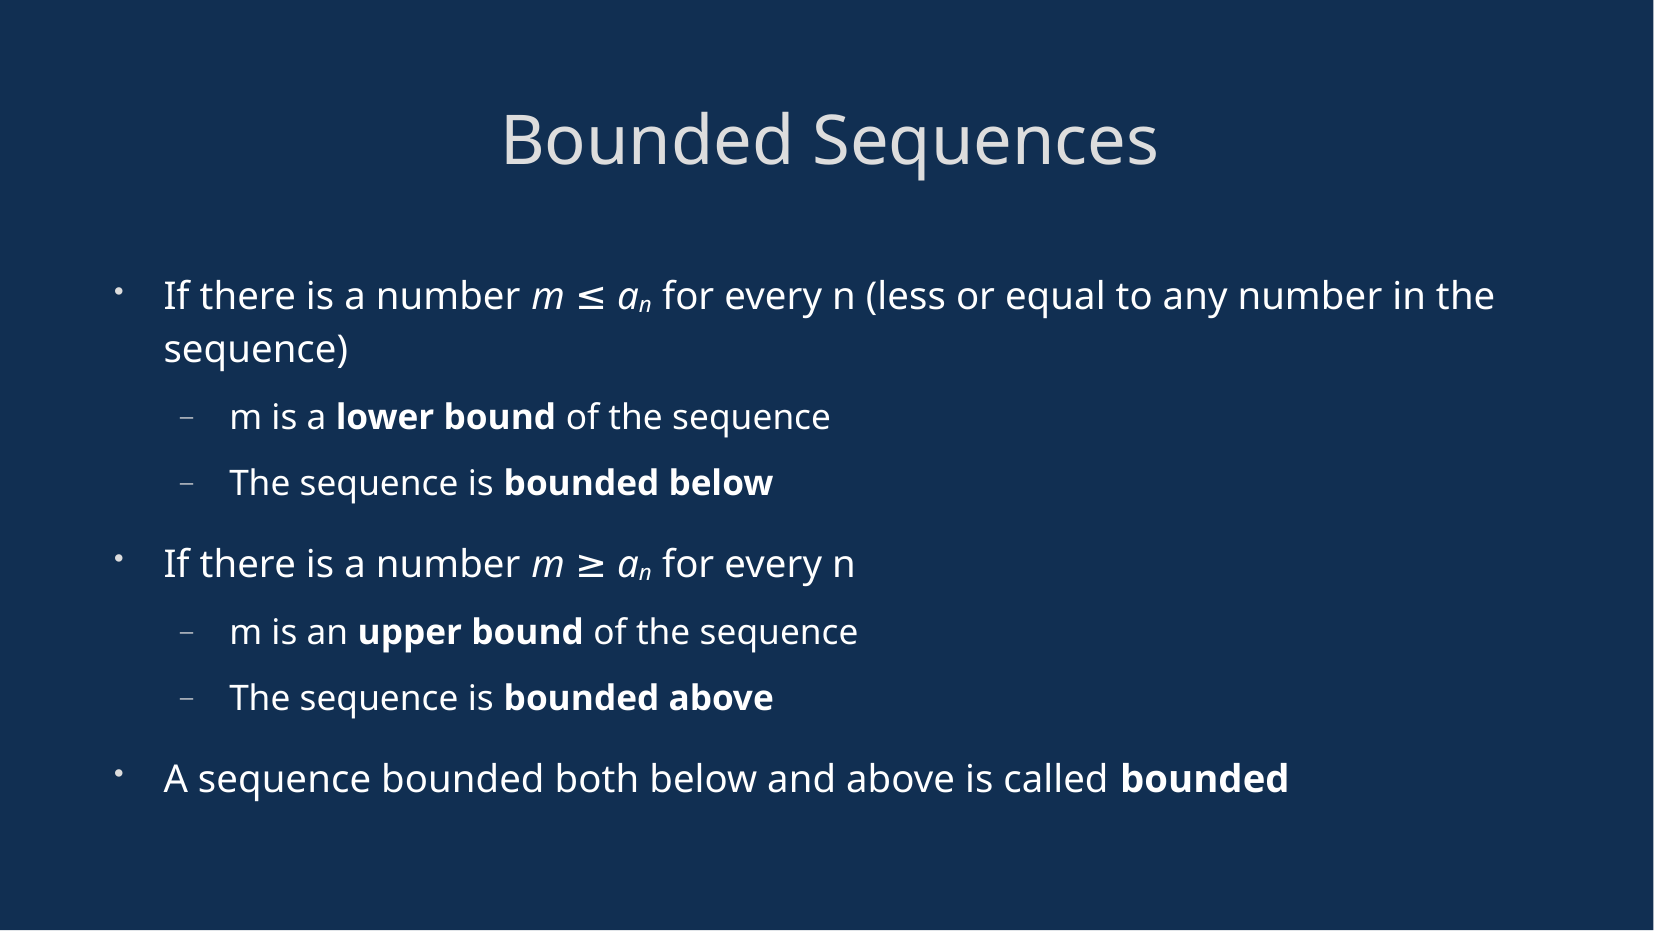

# Bounded Sequences
If there is a number m ≤ an for every n (less or equal to any number in the sequence)
m is a lower bound of the sequence
The sequence is bounded below
If there is a number m ≥ an for every n
m is an upper bound of the sequence
The sequence is bounded above
A sequence bounded both below and above is called bounded